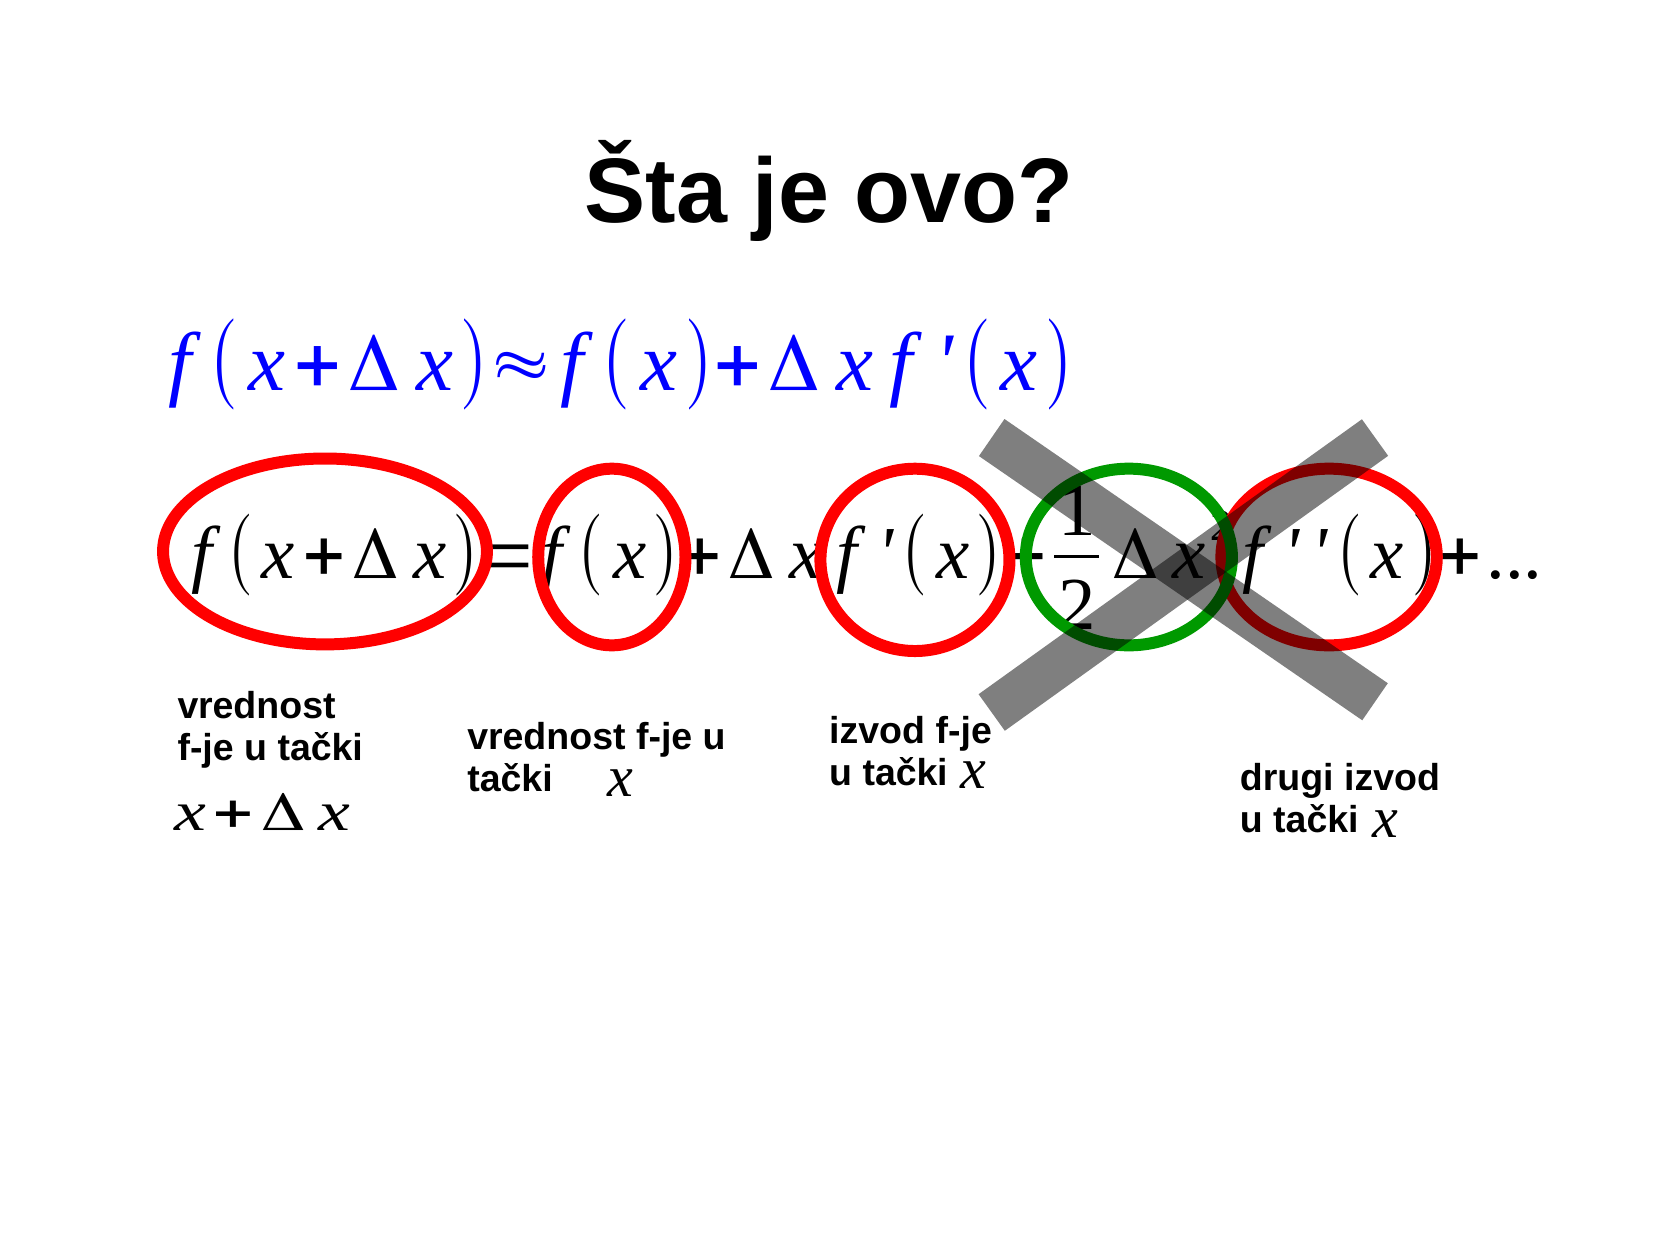

# Šta je ovo?
vrednost
f-je u tački
vrednost f-je u tački
izvod f-je
u tački
drugi izvod
u tački